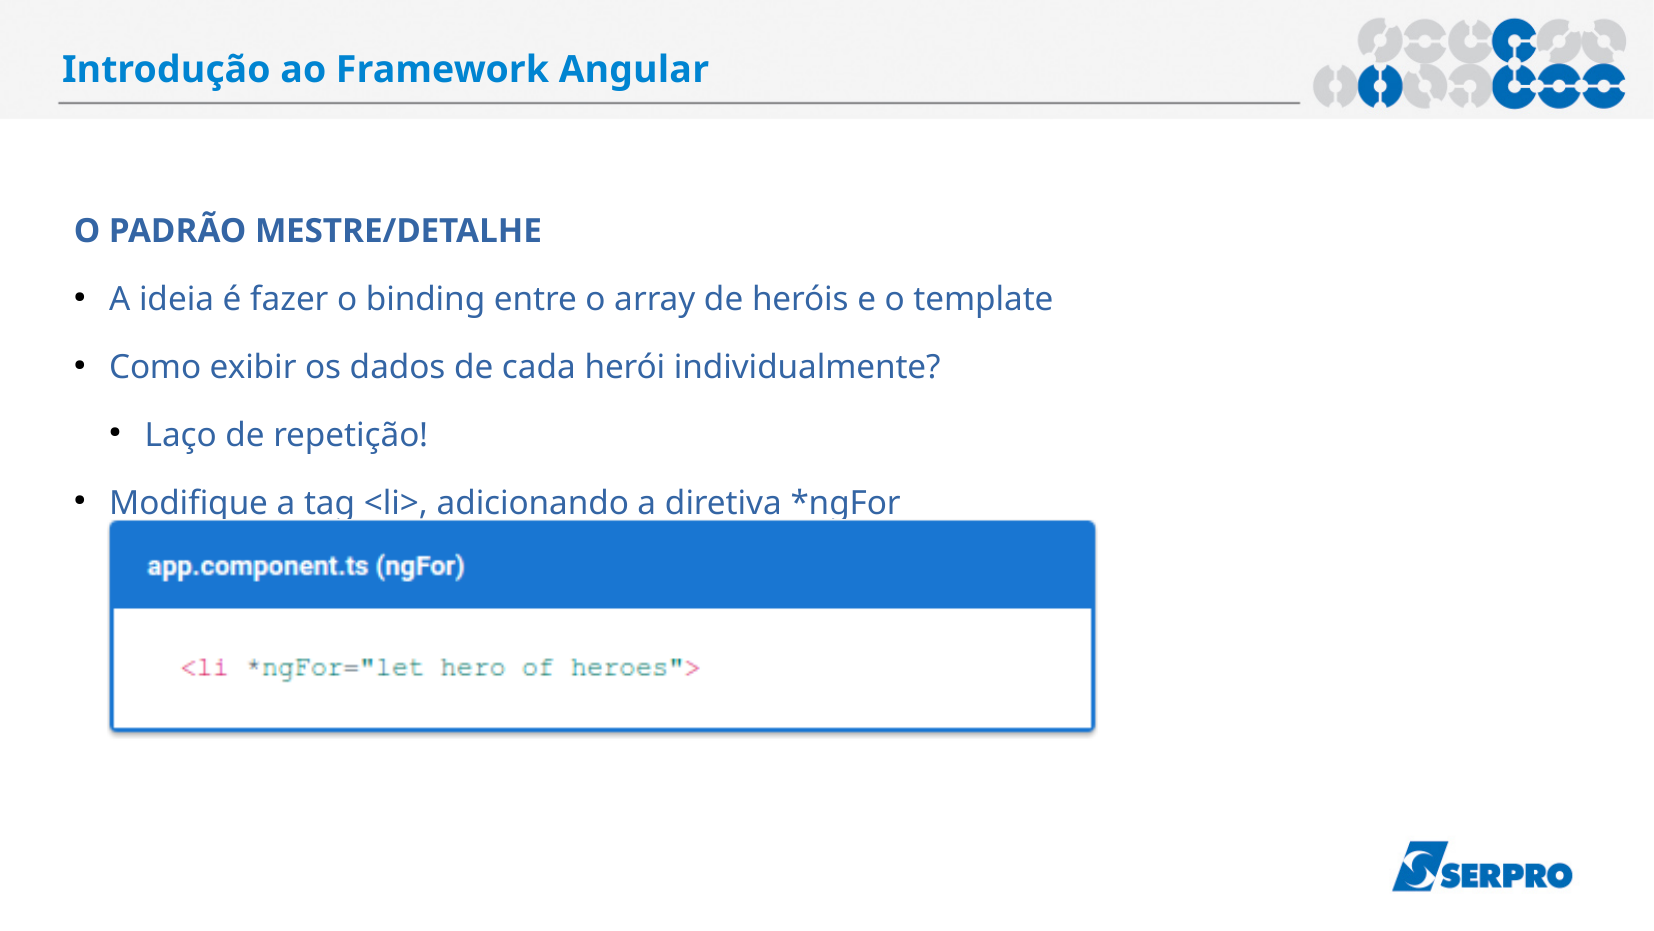

Introdução ao Framework Angular
O PADRÃO MESTRE/DETALHE
A ideia é fazer o binding entre o array de heróis e o template
Como exibir os dados de cada herói individualmente?
Laço de repetição!
Modifique a tag <li>, adicionando a diretiva *ngFor